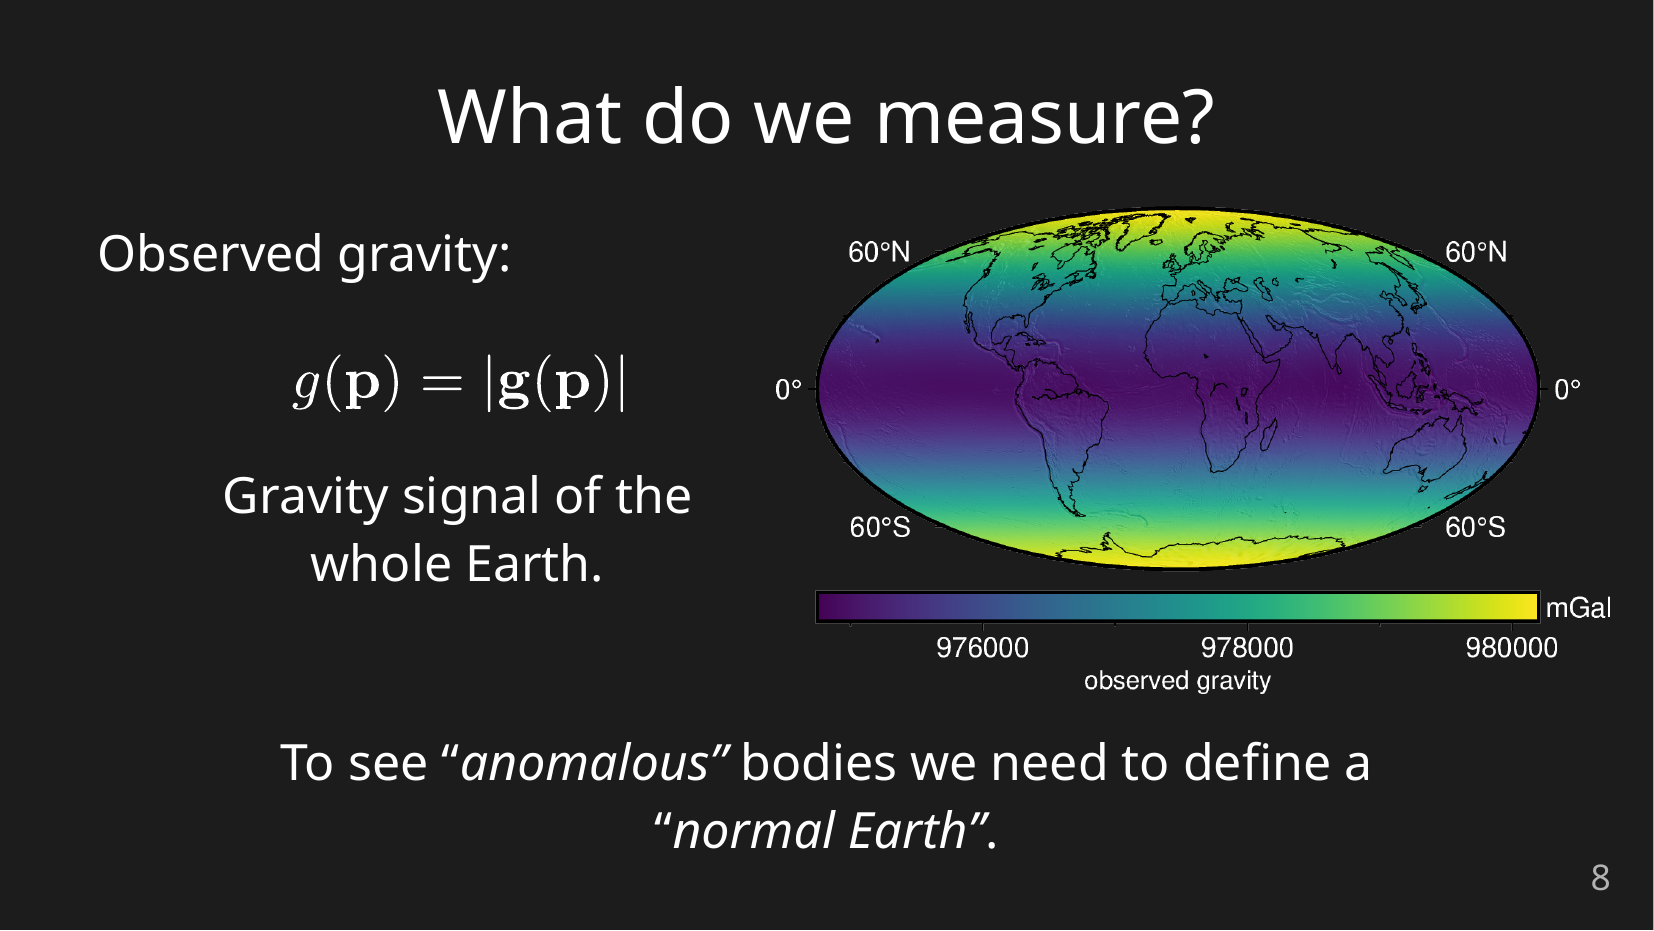

# What do we measure?
Observed gravity:
Gravity signal of the whole Earth.
To see “anomalous” bodies we need to define a “normal Earth”.